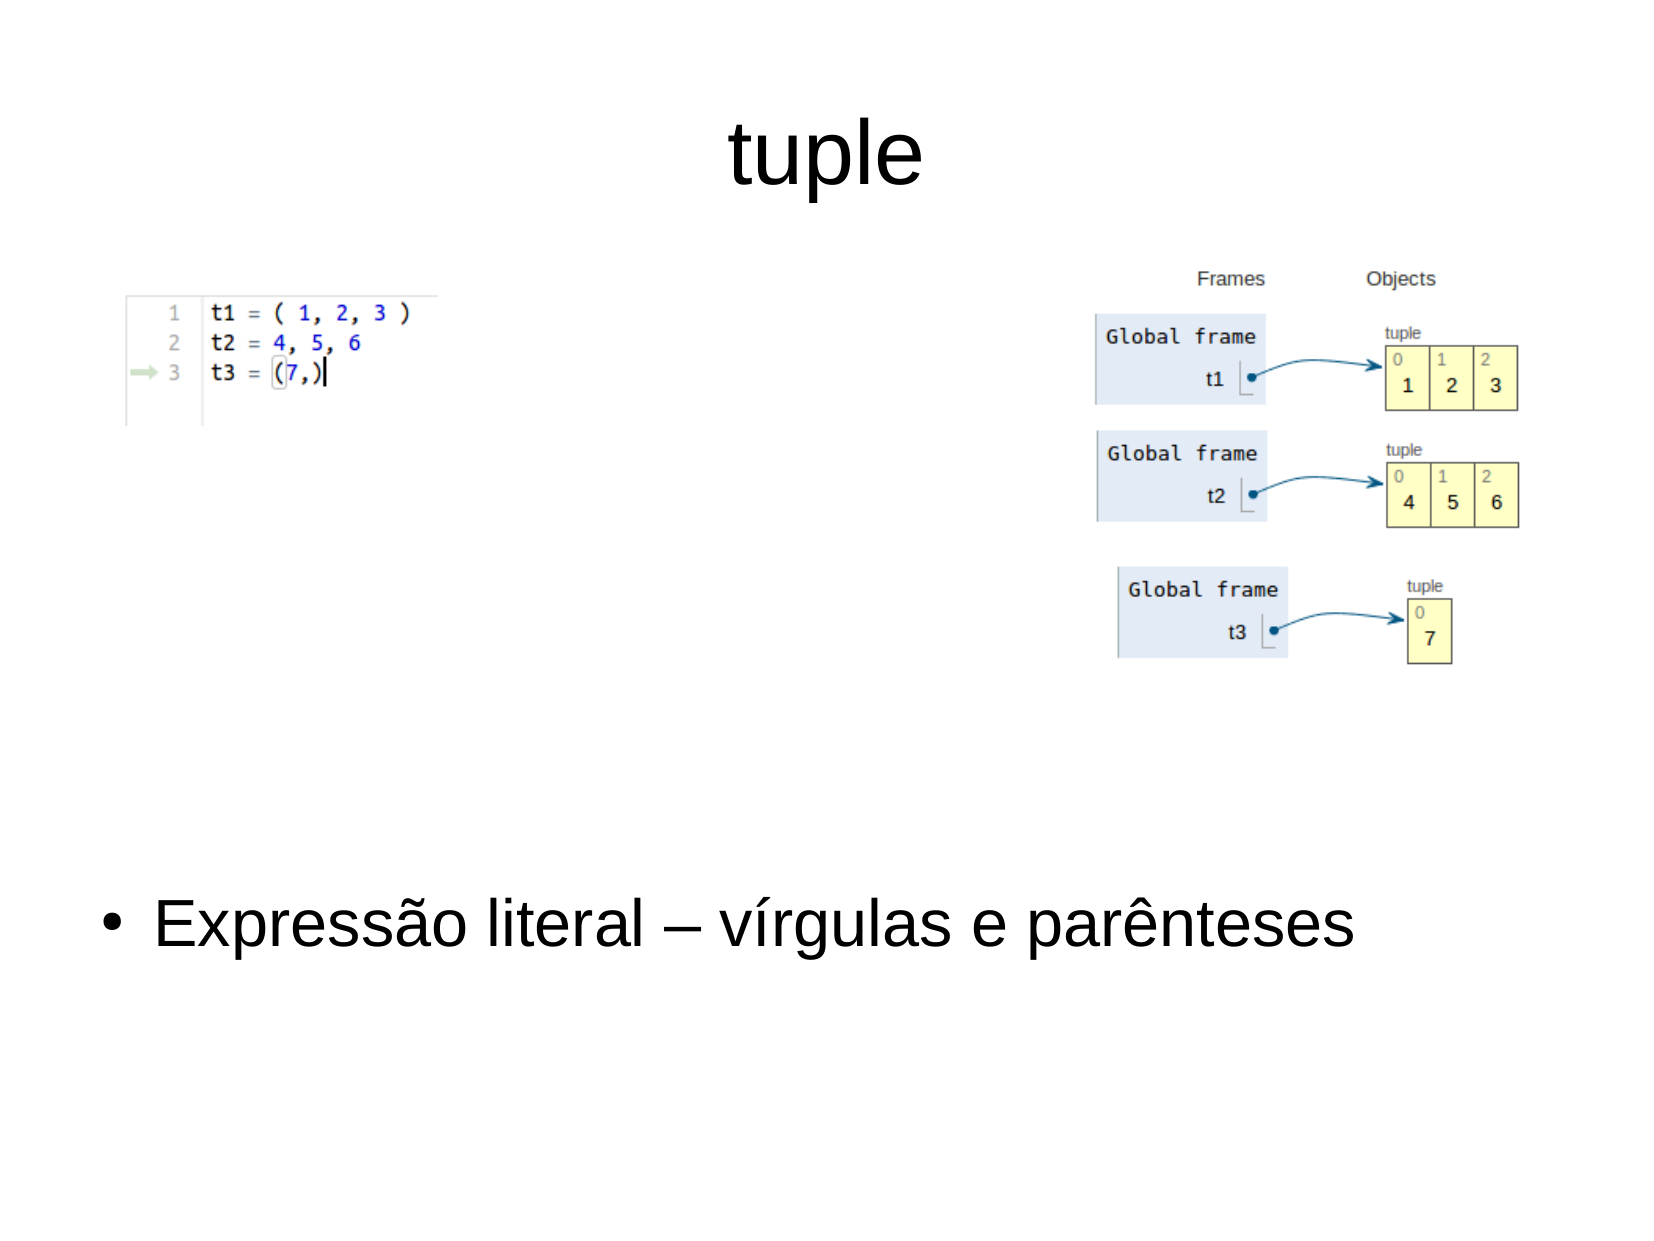

# tuple
Expressão literal – vírgulas e parênteses